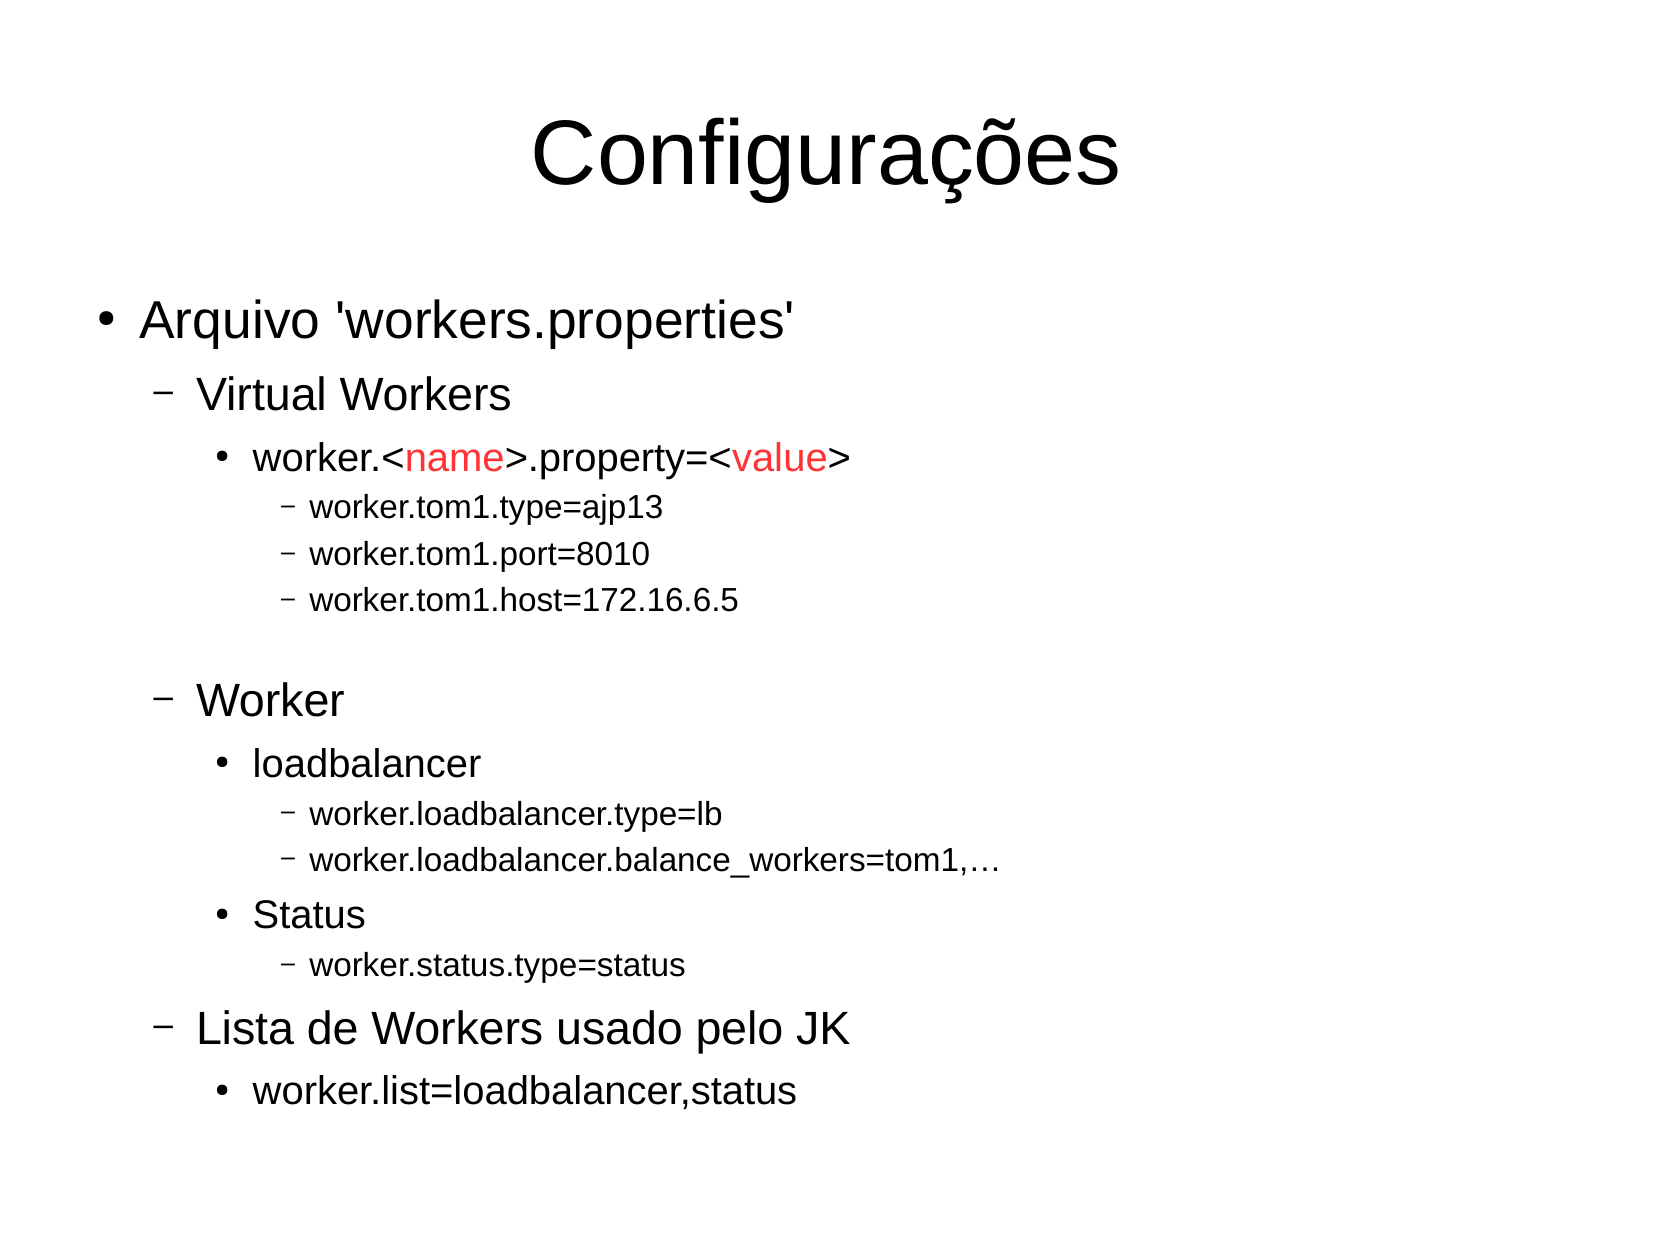

# Configurações
Arquivo 'workers.properties'
Virtual Workers
worker.<name>.property=<value>
worker.tom1.type=ajp13
worker.tom1.port=8010
worker.tom1.host=172.16.6.5
Worker
loadbalancer
worker.loadbalancer.type=lb
worker.loadbalancer.balance_workers=tom1,…
Status
worker.status.type=status
Lista de Workers usado pelo JK
worker.list=loadbalancer,status